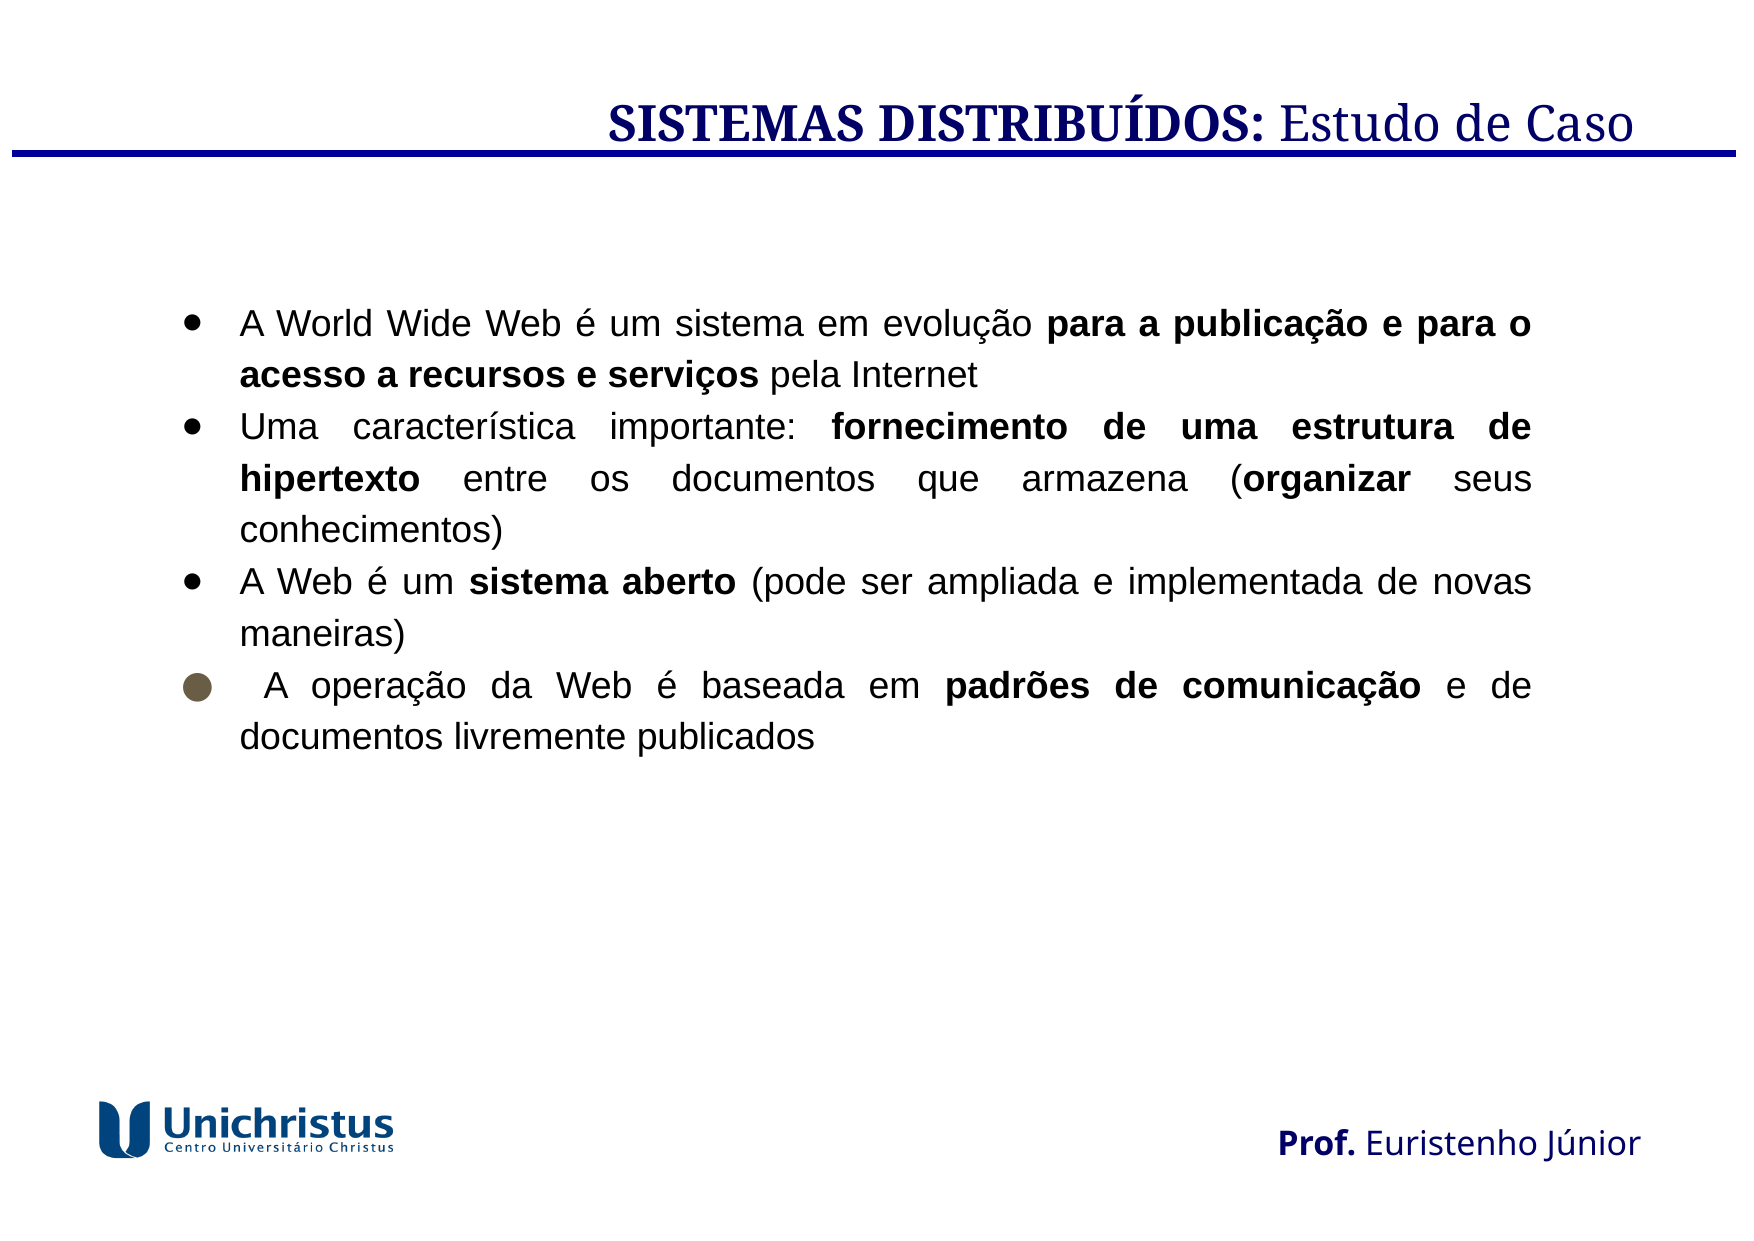

SISTEMAS DISTRIBUÍDOS: Estudo de Caso
A World Wide Web é um sistema em evolução para a publicação e para o acesso a recursos e serviços pela Internet
Uma característica importante: fornecimento de uma estrutura de hipertexto entre os documentos que armazena (organizar seus conhecimentos)
A Web é um sistema aberto (pode ser ampliada e implementada de novas maneiras)
 A operação da Web é baseada em padrões de comunicação e de documentos livremente publicados
Prof. Euristenho Júnior